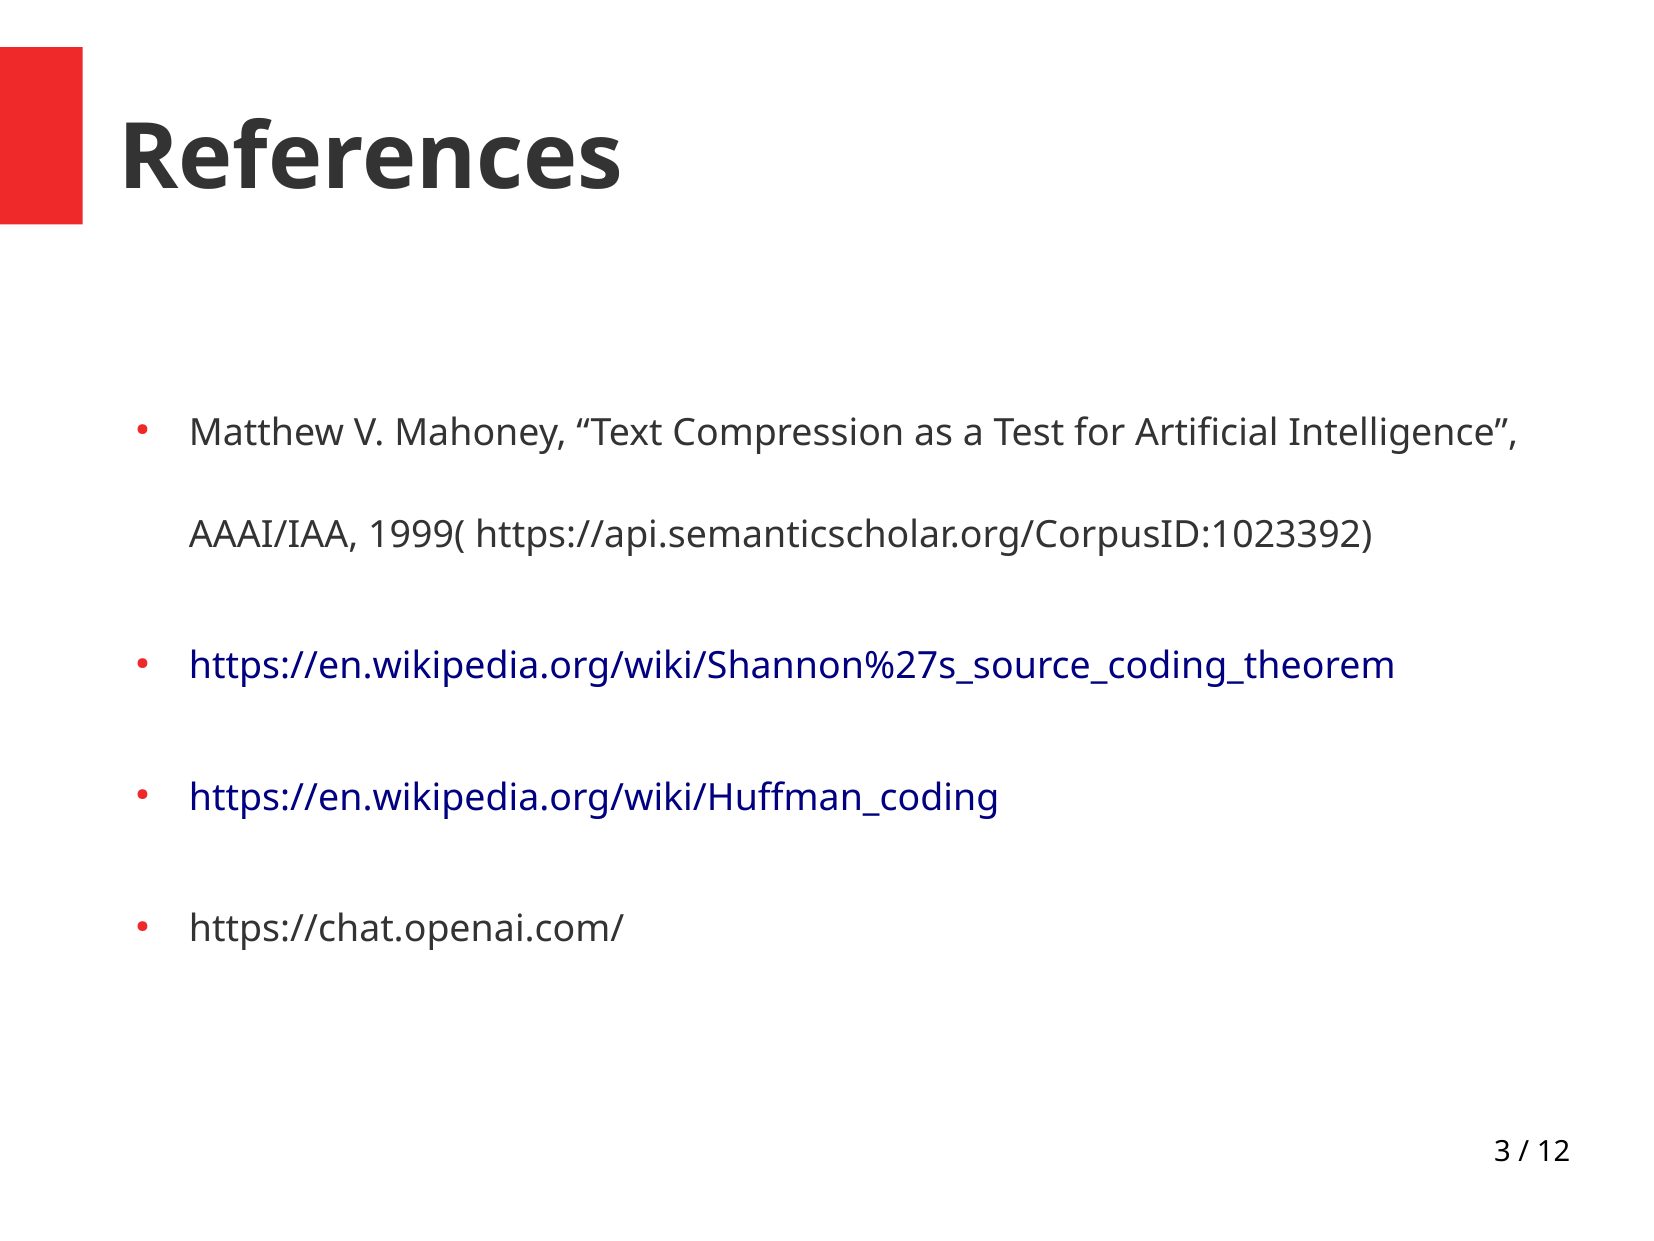

# References
Matthew V. Mahoney, “Text Compression as a Test for Artificial Intelligence”, AAAI/IAA, 1999( https://api.semanticscholar.org/CorpusID:1023392)
https://en.wikipedia.org/wiki/Shannon%27s_source_coding_theorem
https://en.wikipedia.org/wiki/Huffman_coding
https://chat.openai.com/
3